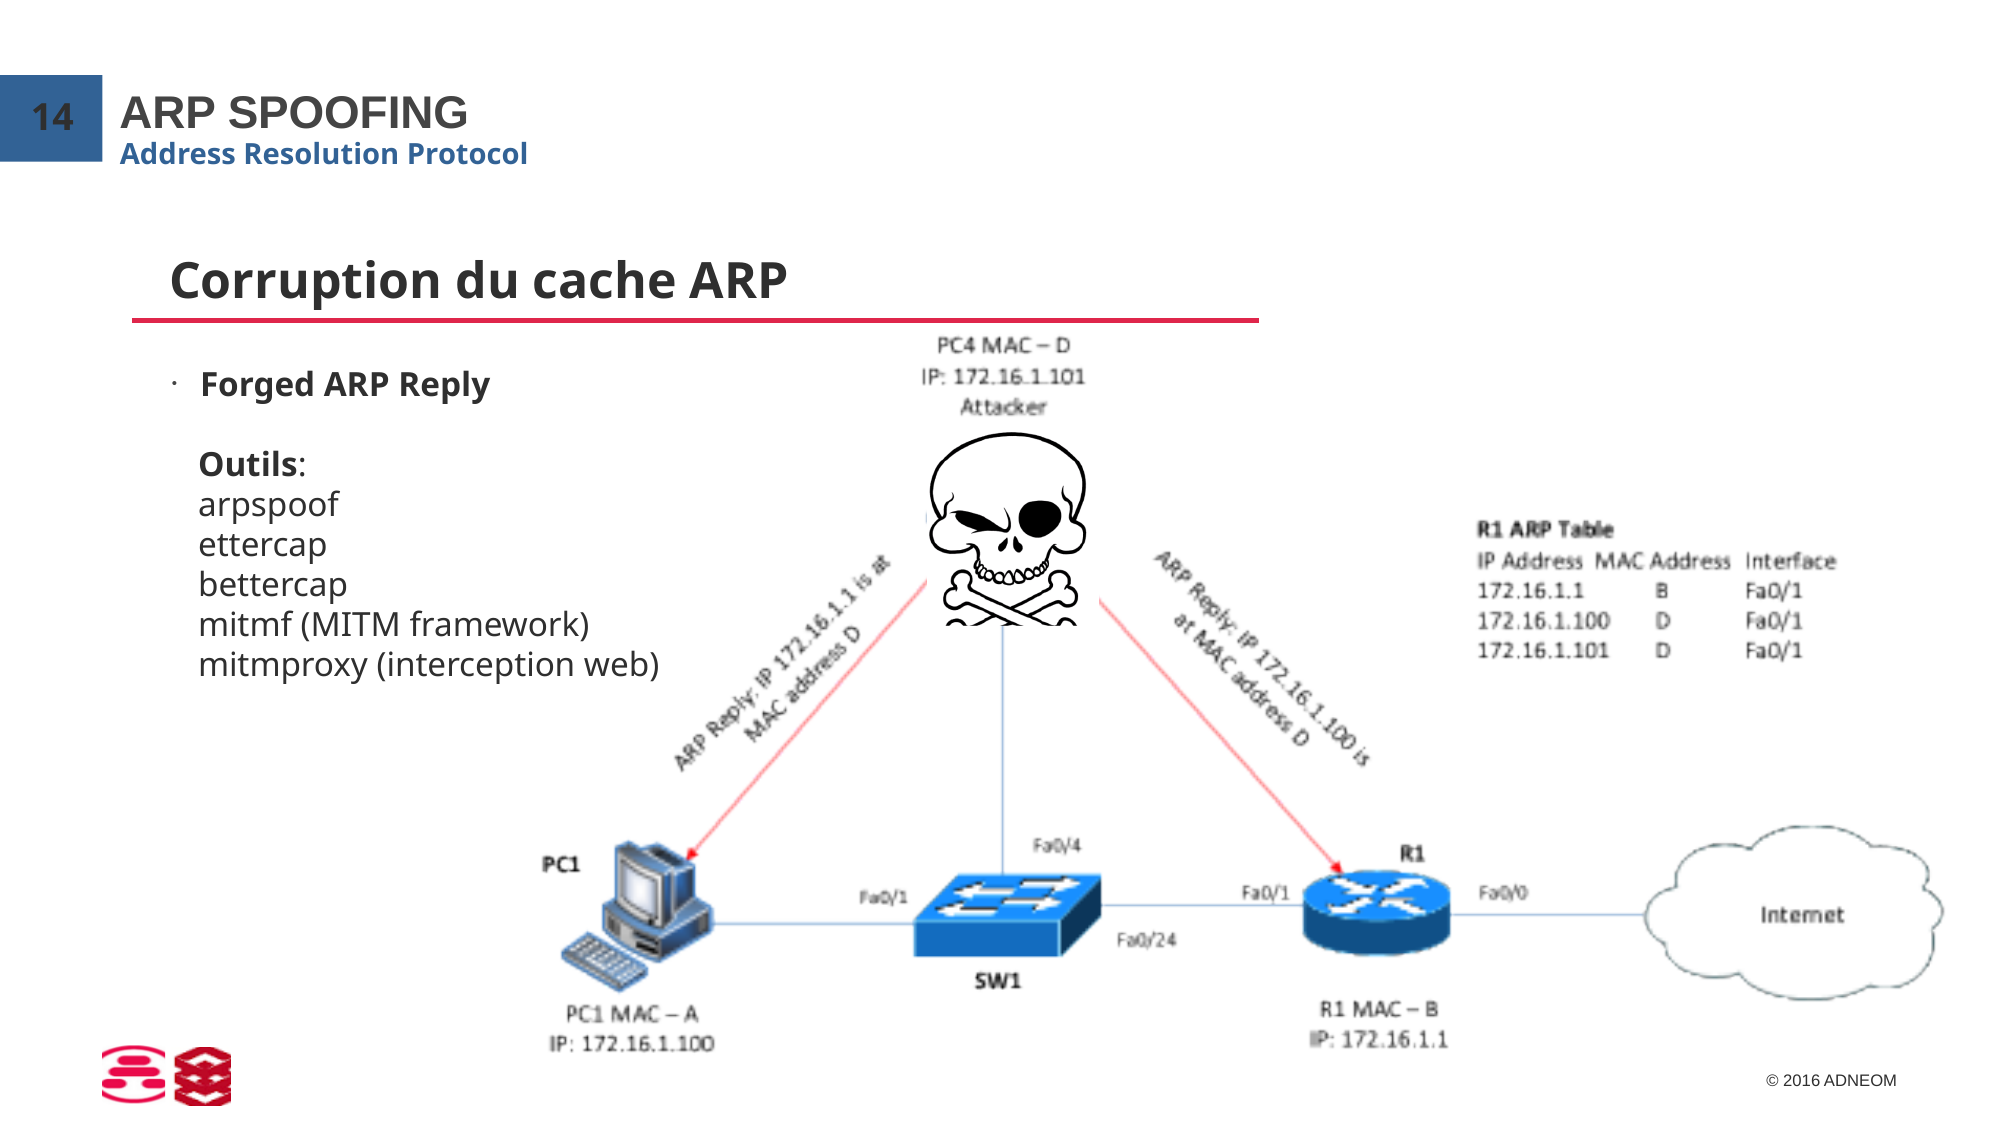

# ARP SPOOFING
Address Resolution Protocol
Corruption du cache ARP
Forged ARP Reply
 Outils:
 arpspoof
 ettercap
 bettercap
 mitmf (MITM framework)
 mitmproxy (interception web)